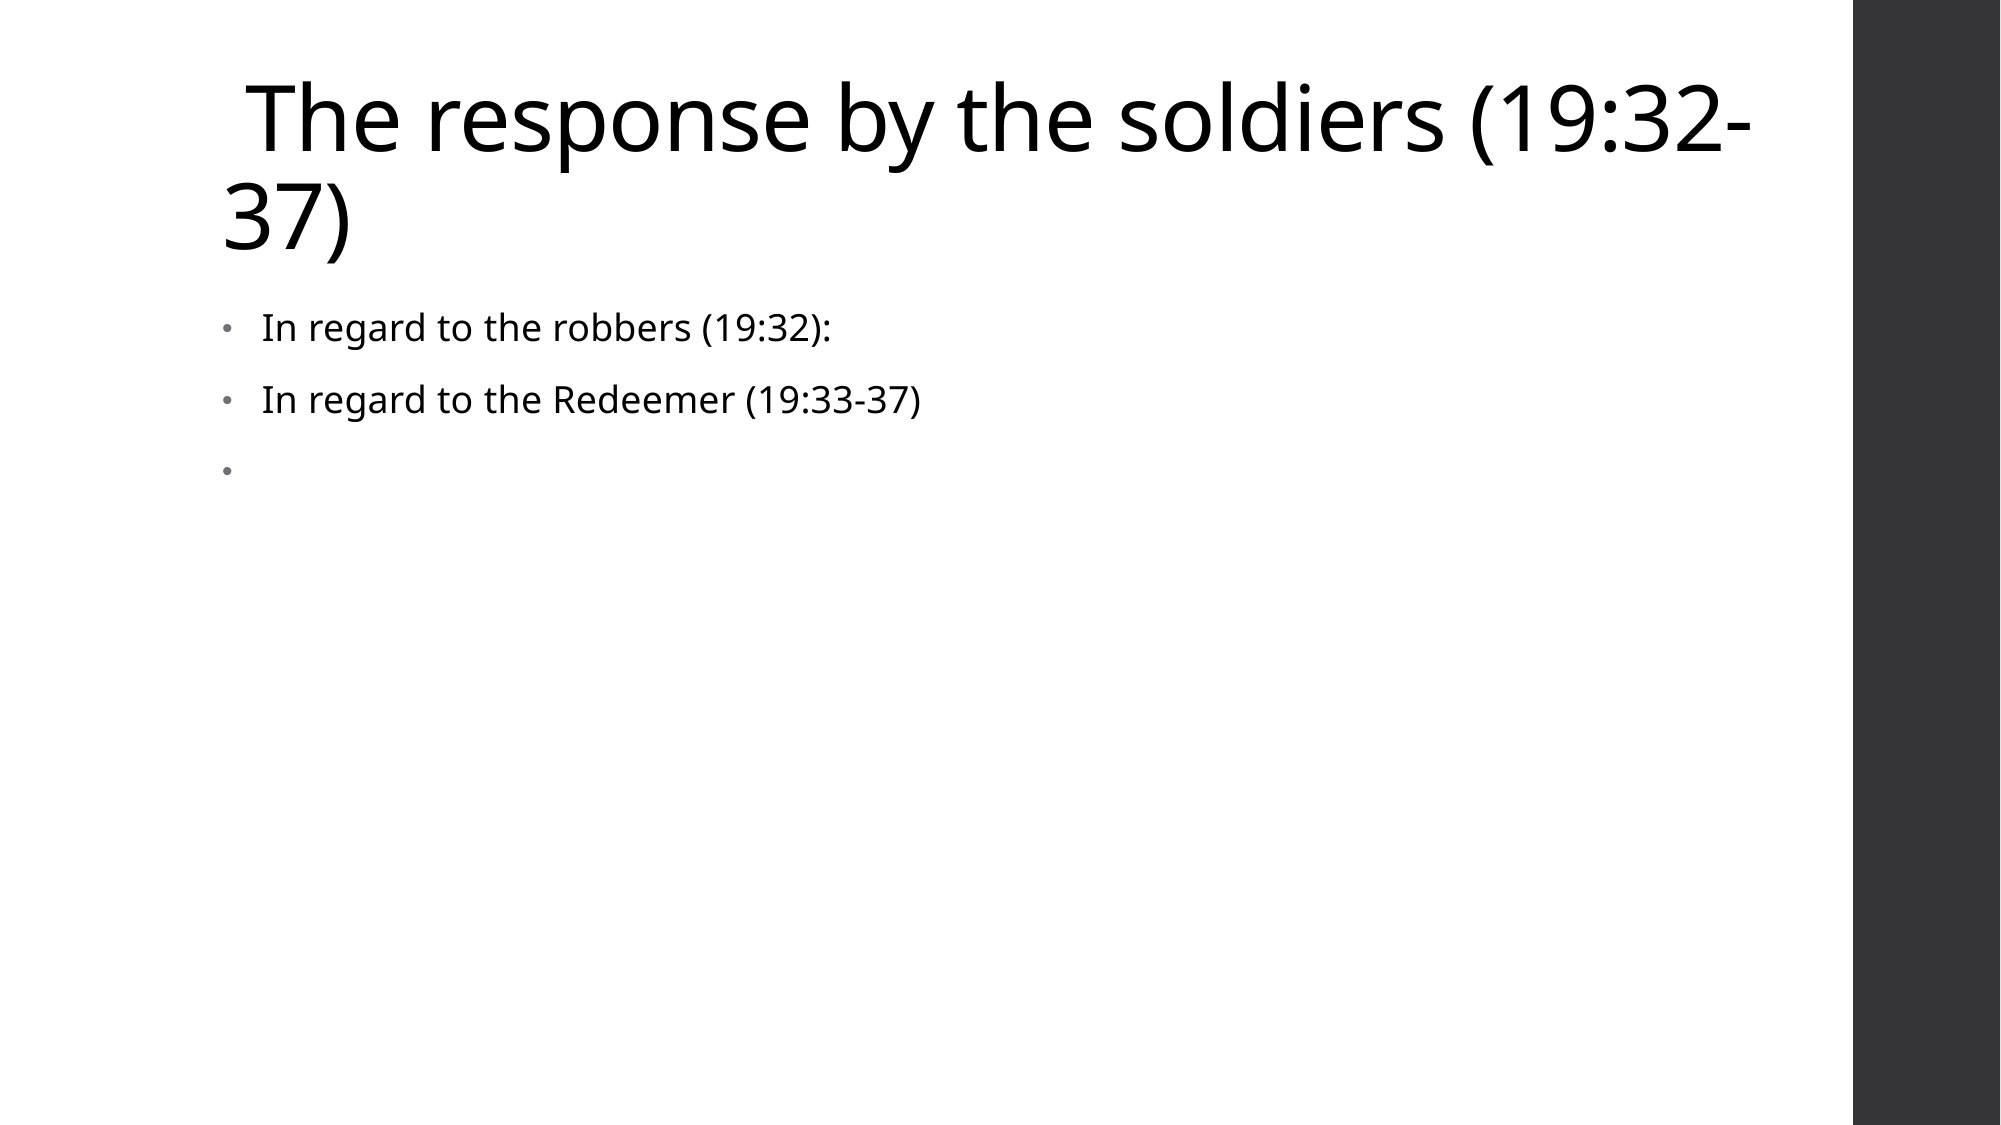

# The response by the soldiers (19:32-37)
 In regard to the robbers (19:32):
 In regard to the Redeemer (19:33-37)